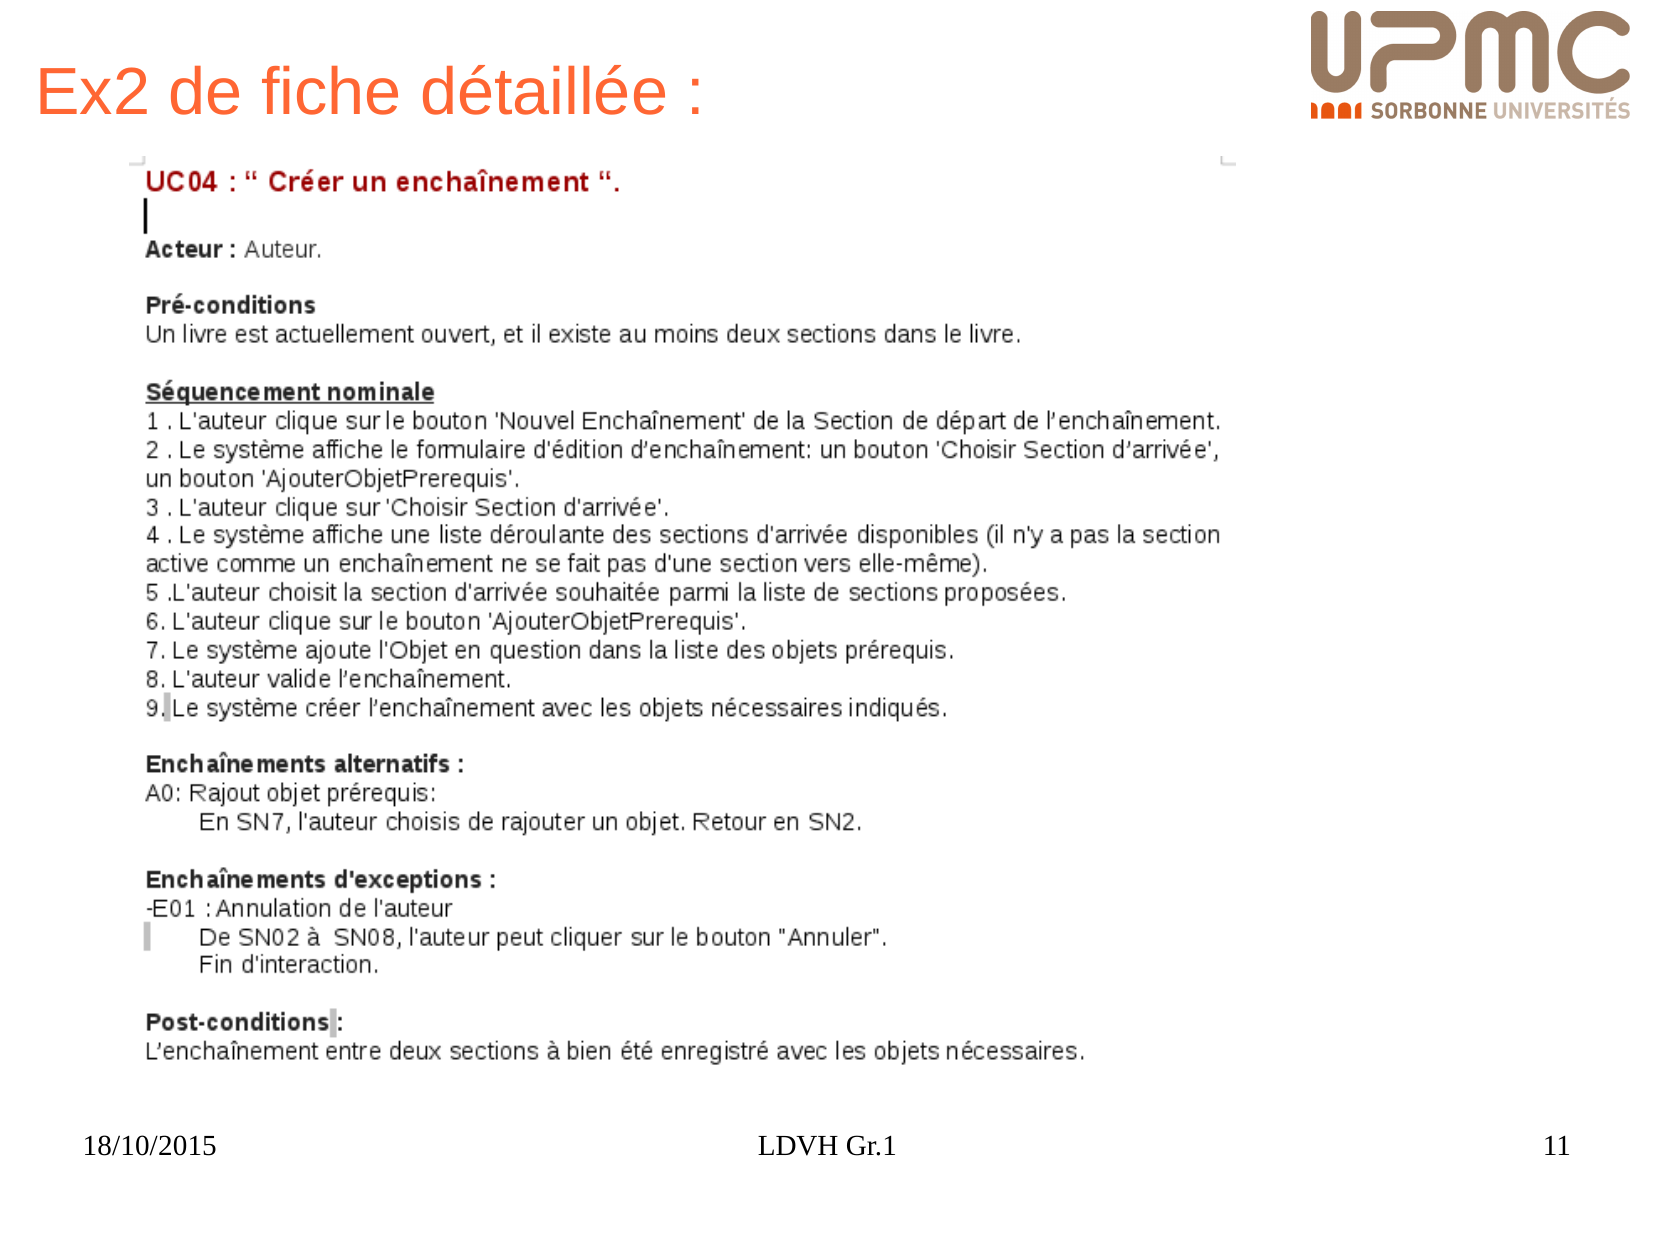

# Ex2 de fiche détaillée :
18/10/2015
LDVH Gr.1
11